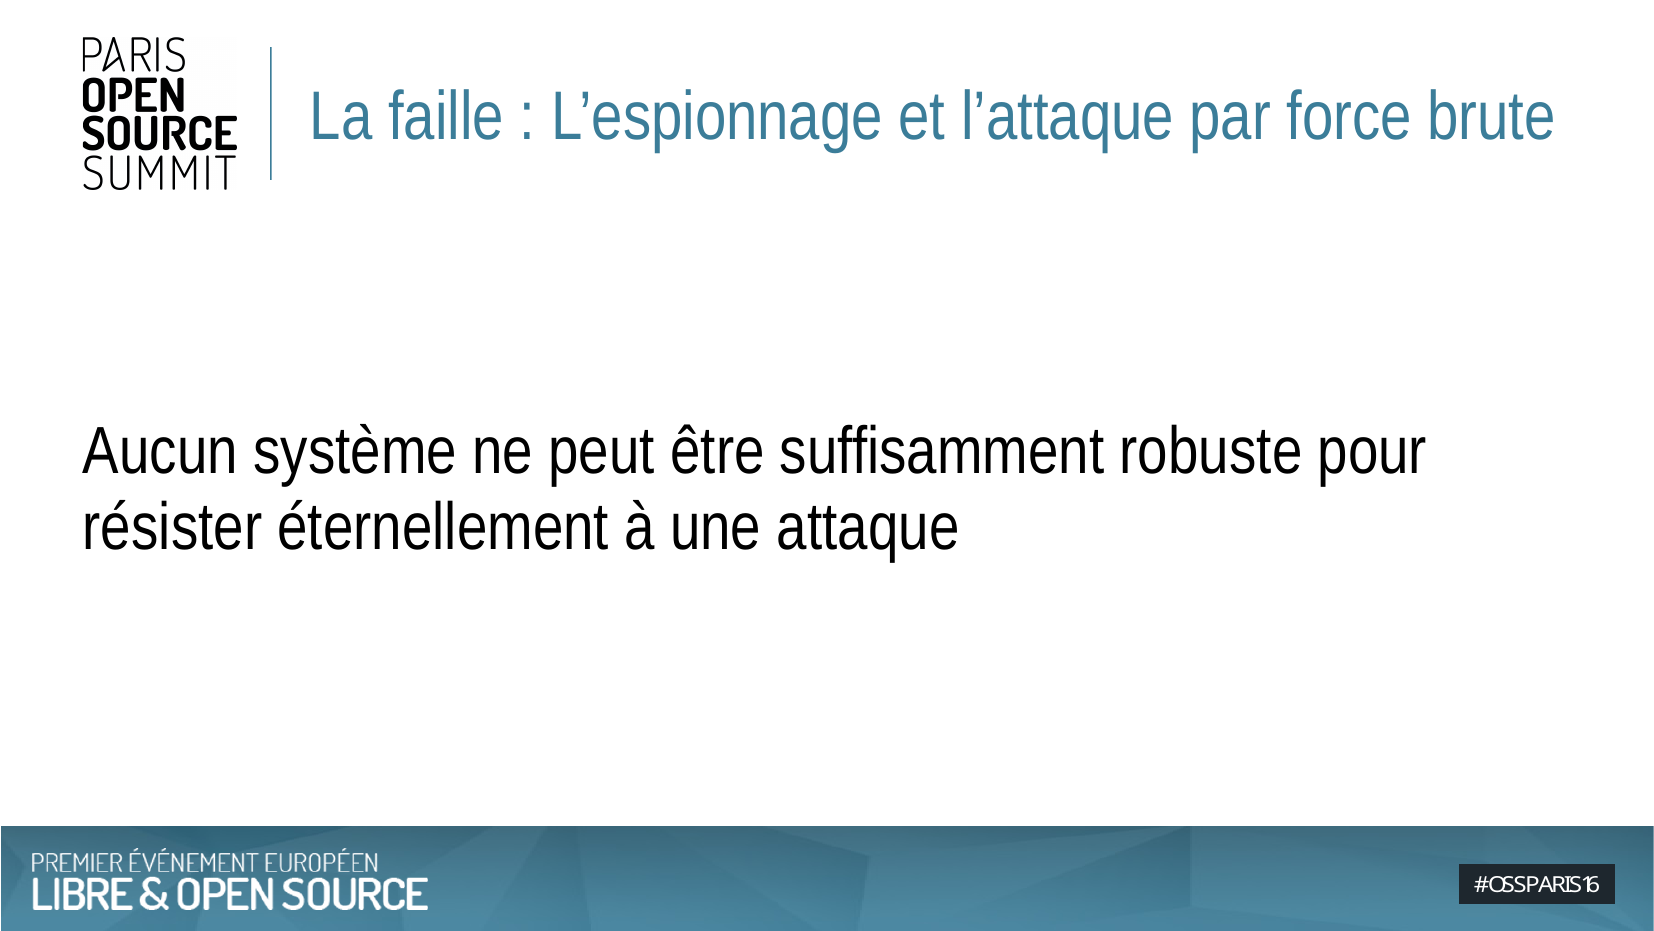

# La faille : L’espionnage et l’attaque par force brute
Aucun système ne peut être suffisamment robuste pour résister éternellement à une attaque